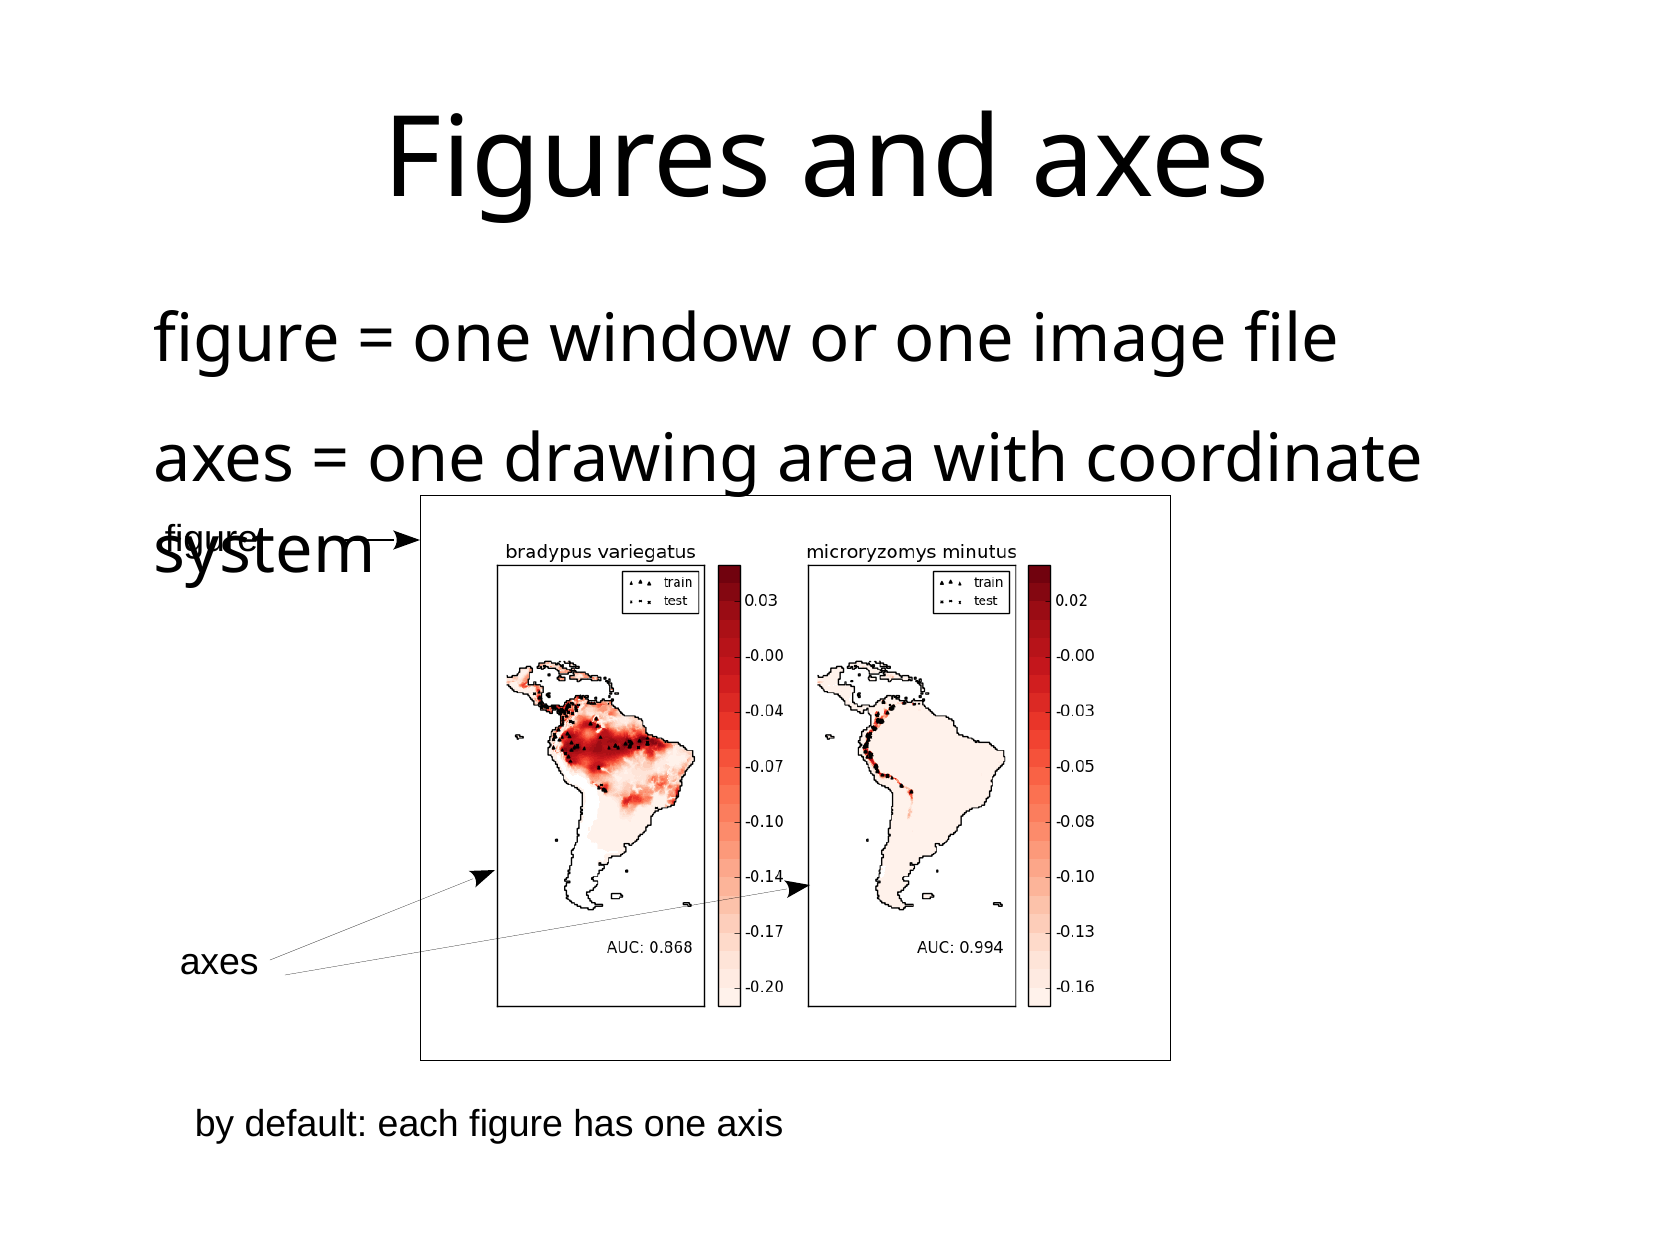

# Figures and axes
figure = one window or one image file
axes = one drawing area with coordinate system
figure
axes
by default: each figure has one axis